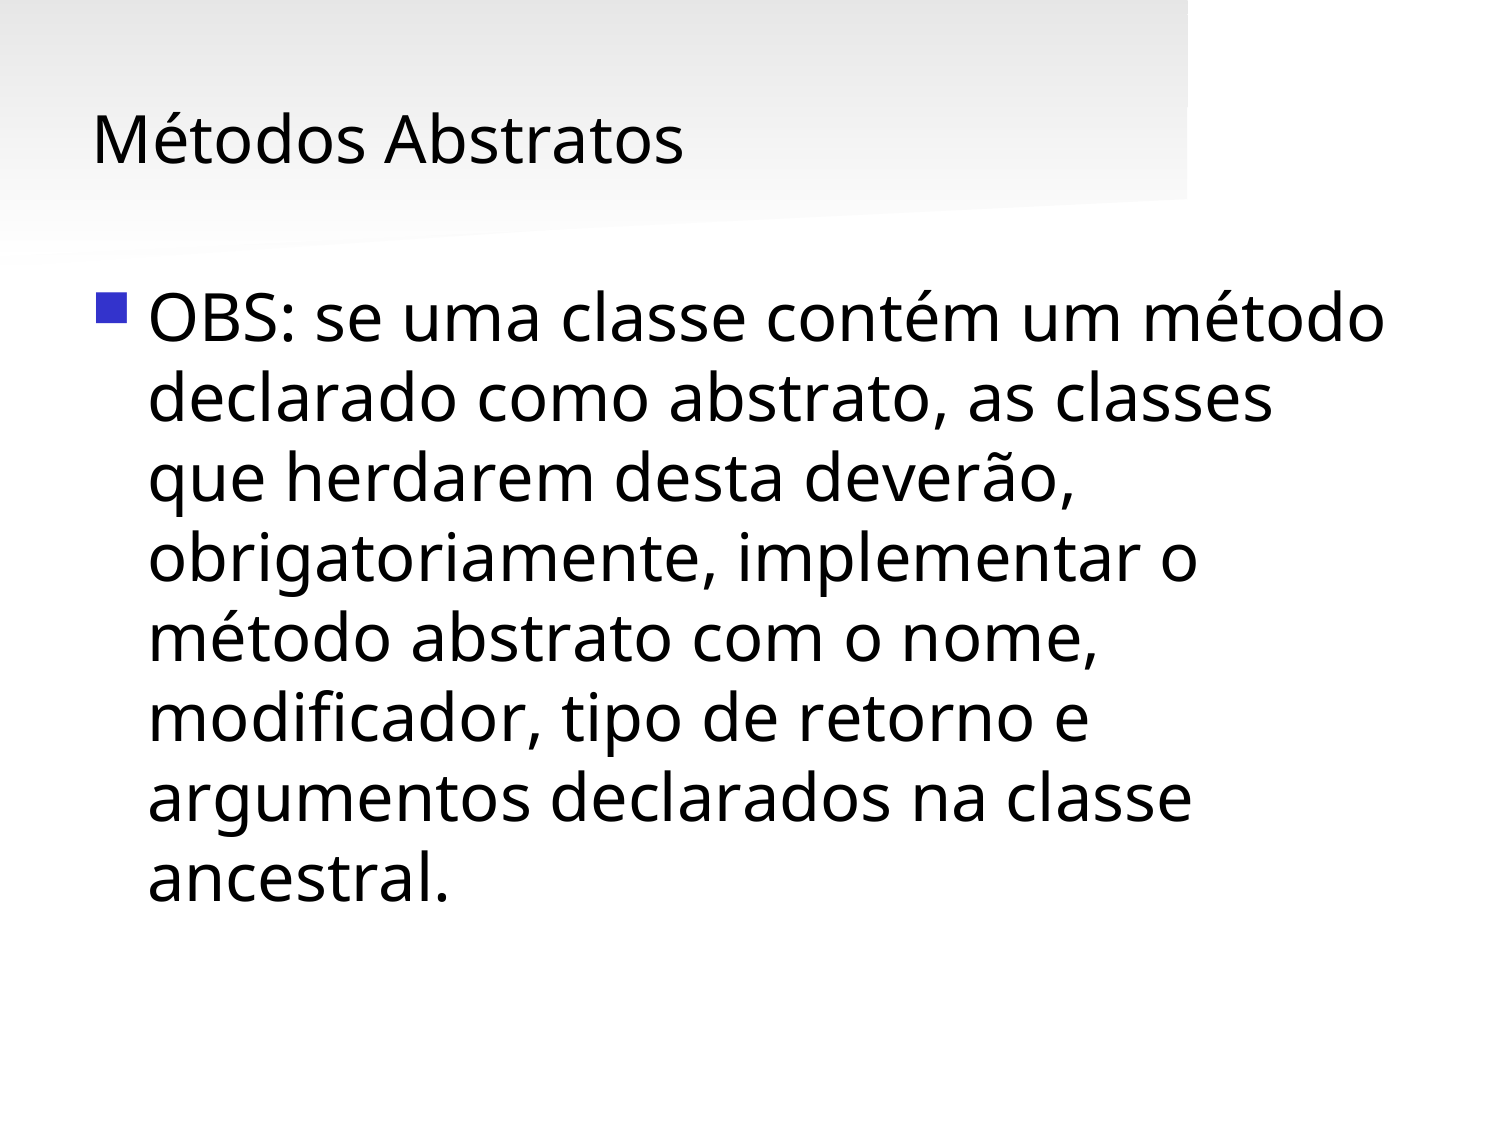

# Métodos Abstratos
OBS: se uma classe contém um método declarado como abstrato, as classes que herdarem desta deverão, obrigatoriamente, implementar o método abstrato com o nome, modificador, tipo de retorno e argumentos declarados na classe ancestral.